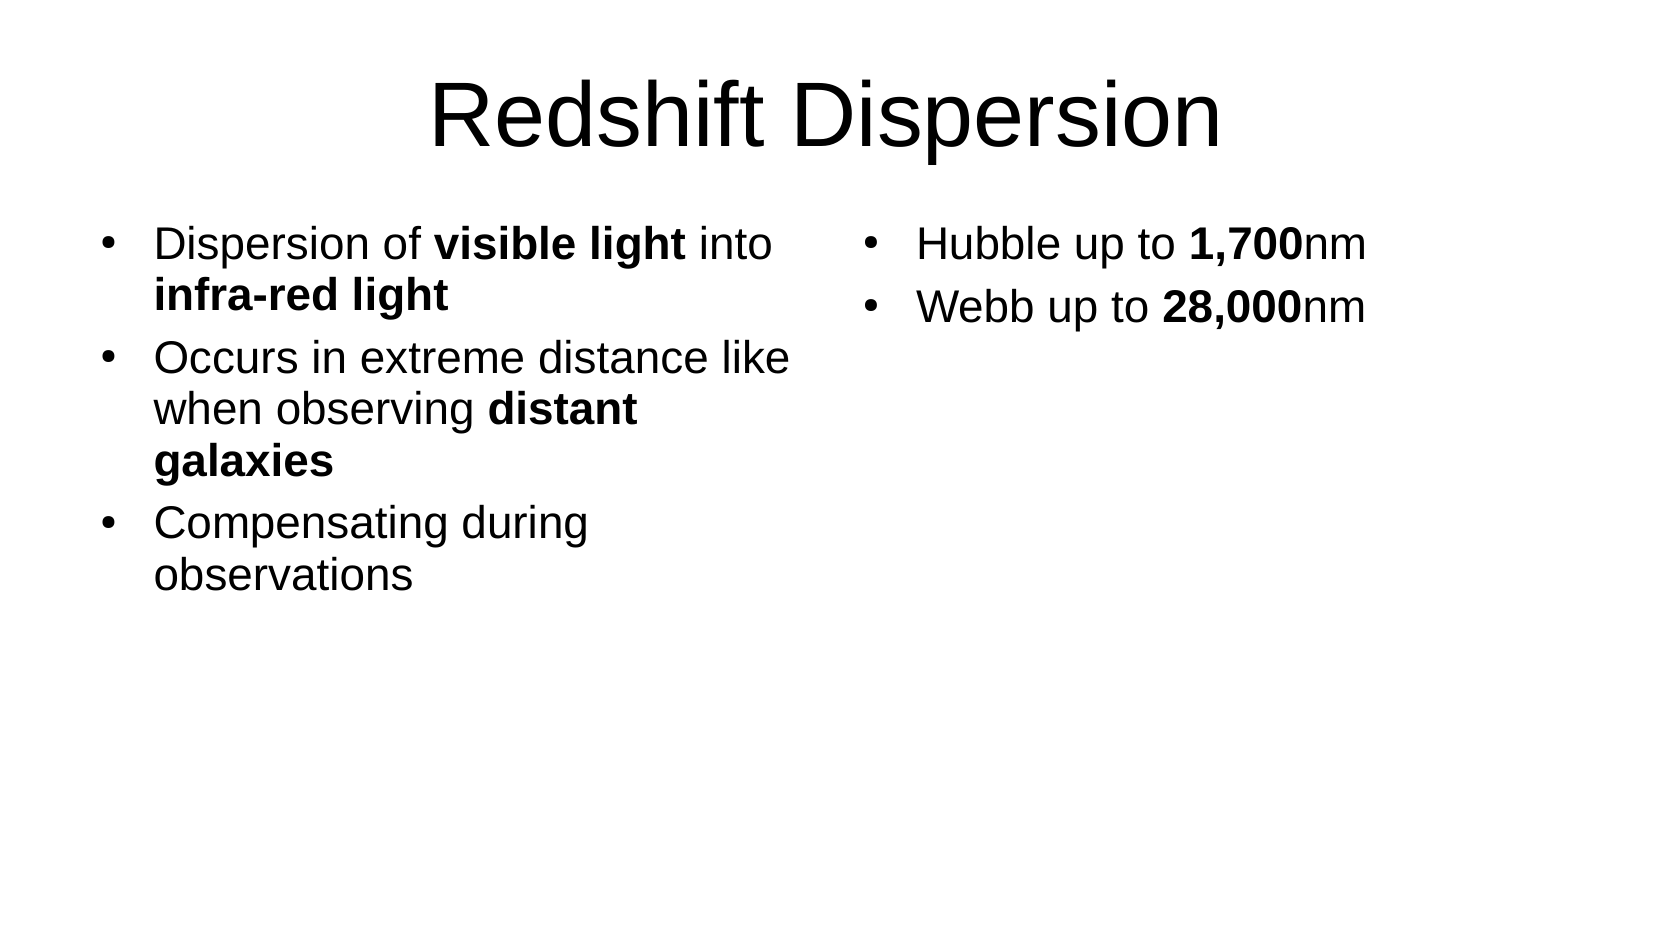

# Redshift Dispersion
Dispersion of visible light into infra-red light
Occurs in extreme distance like when observing distant galaxies
Compensating during observations
Hubble up to 1,700nm
Webb up to 28,000nm